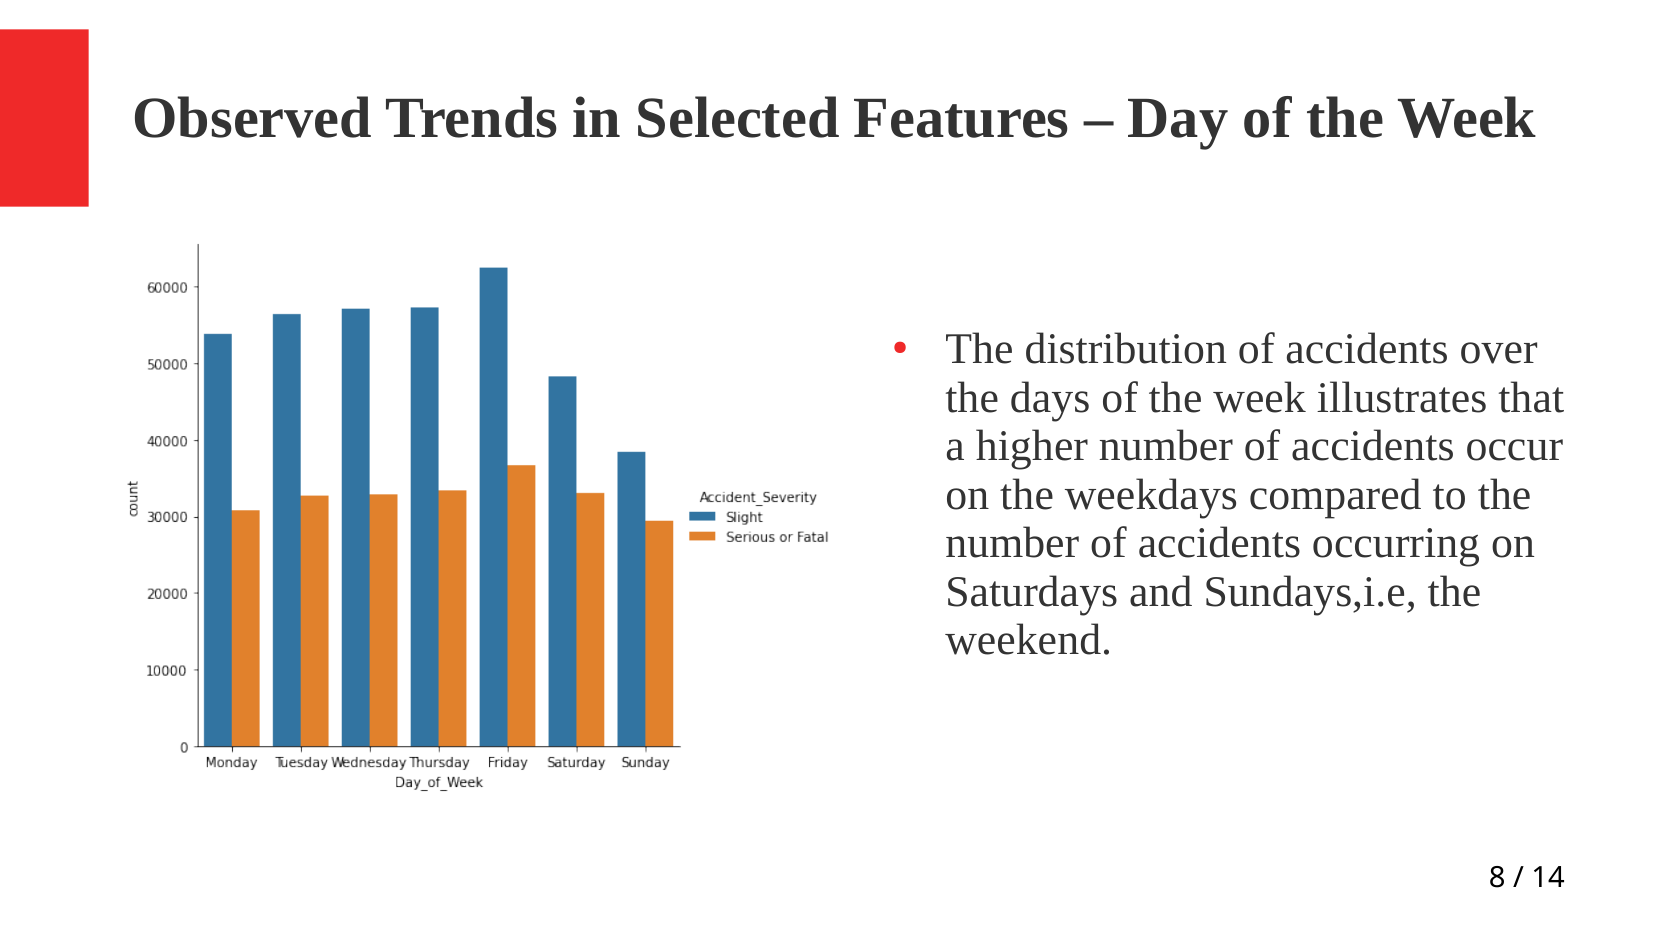

# Observed Trends in Selected Features – Day of the Week
The distribution of accidents over the days of the week illustrates that a higher number of accidents occur on the weekdays compared to the number of accidents occurring on Saturdays and Sundays,i.e, the weekend.
8